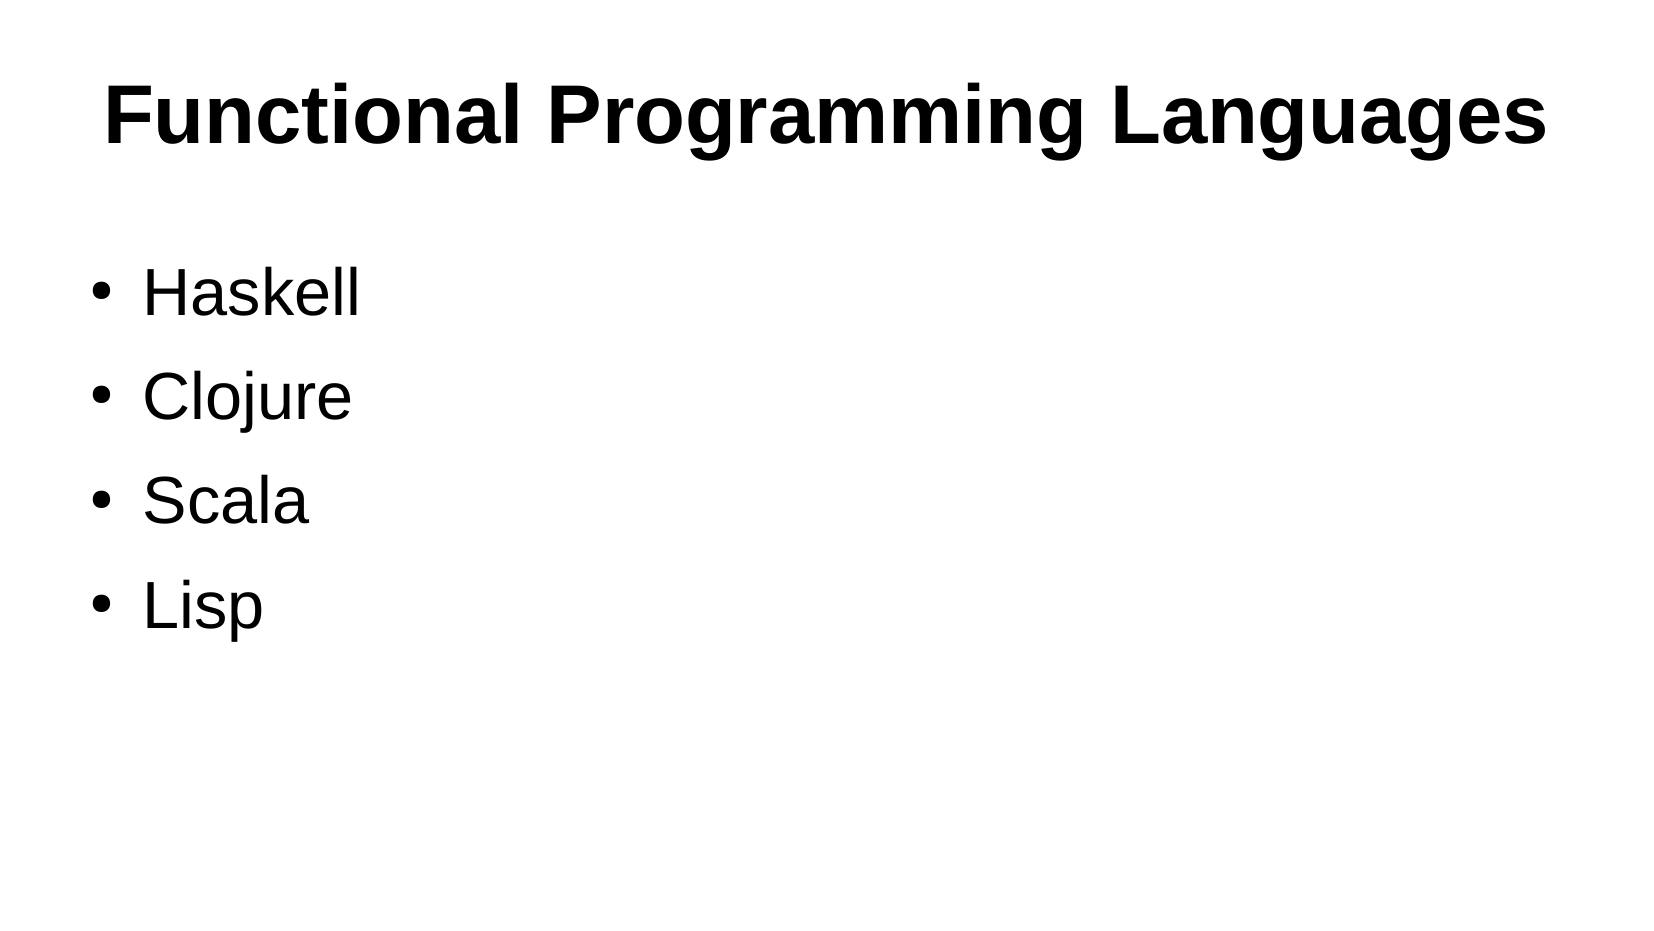

# Functional Programming Languages
Haskell
Clojure
Scala
Lisp